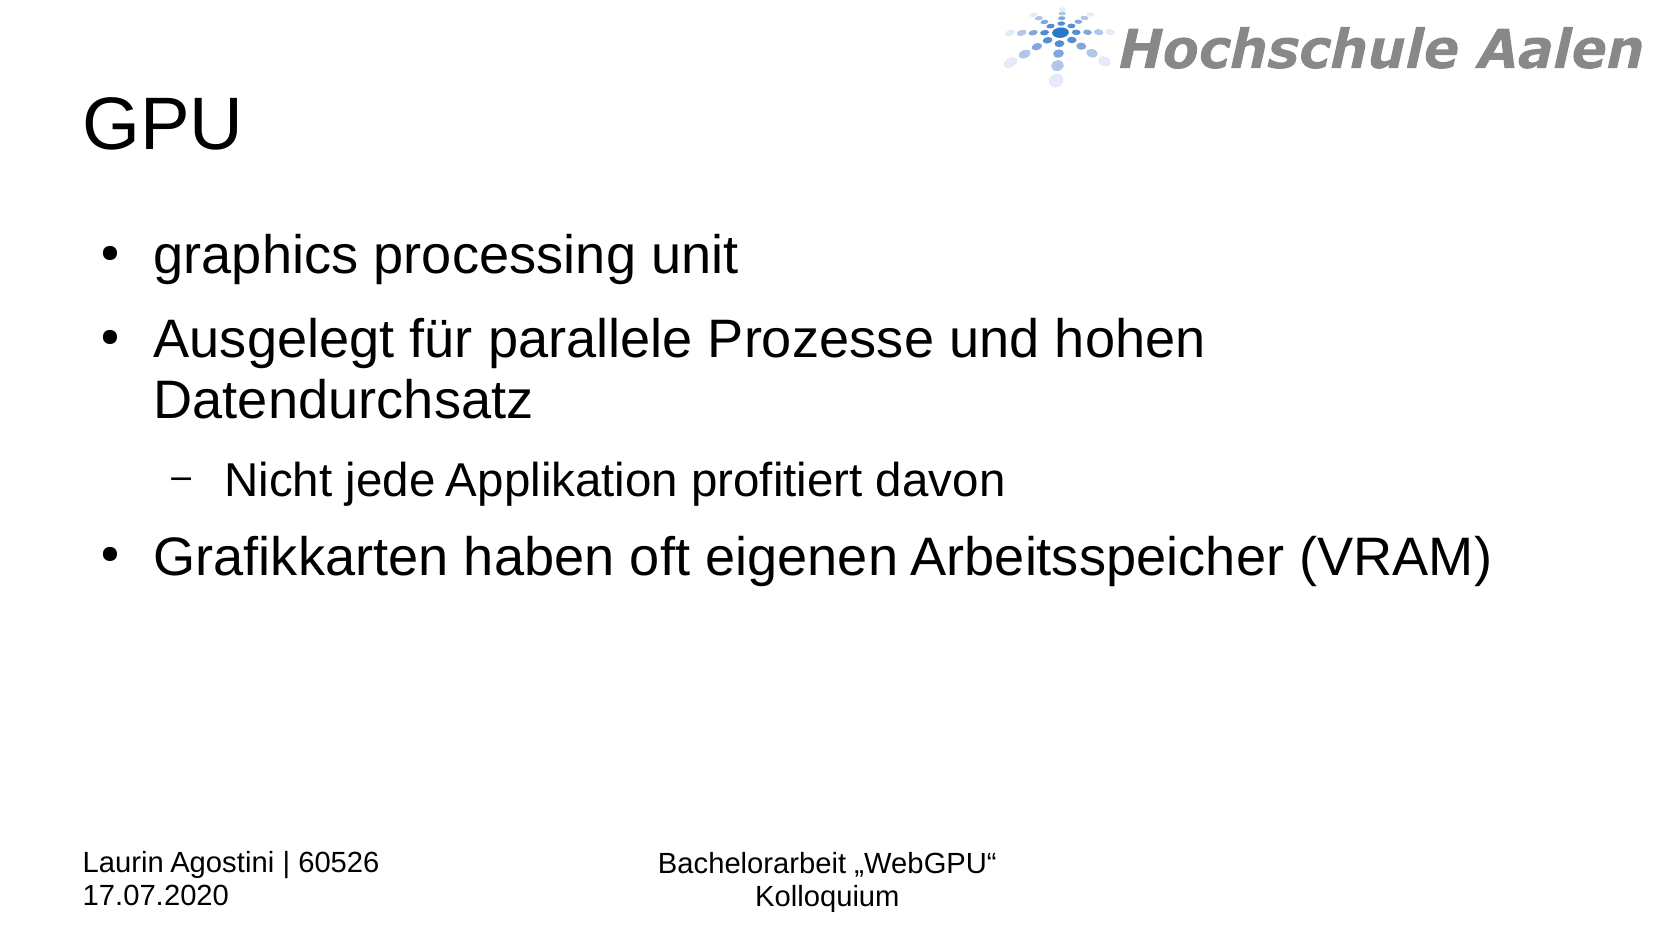

# GPU
graphics processing unit
Ausgelegt für parallele Prozesse und hohen Datendurchsatz
Nicht jede Applikation profitiert davon
Grafikkarten haben oft eigenen Arbeitsspeicher (VRAM)